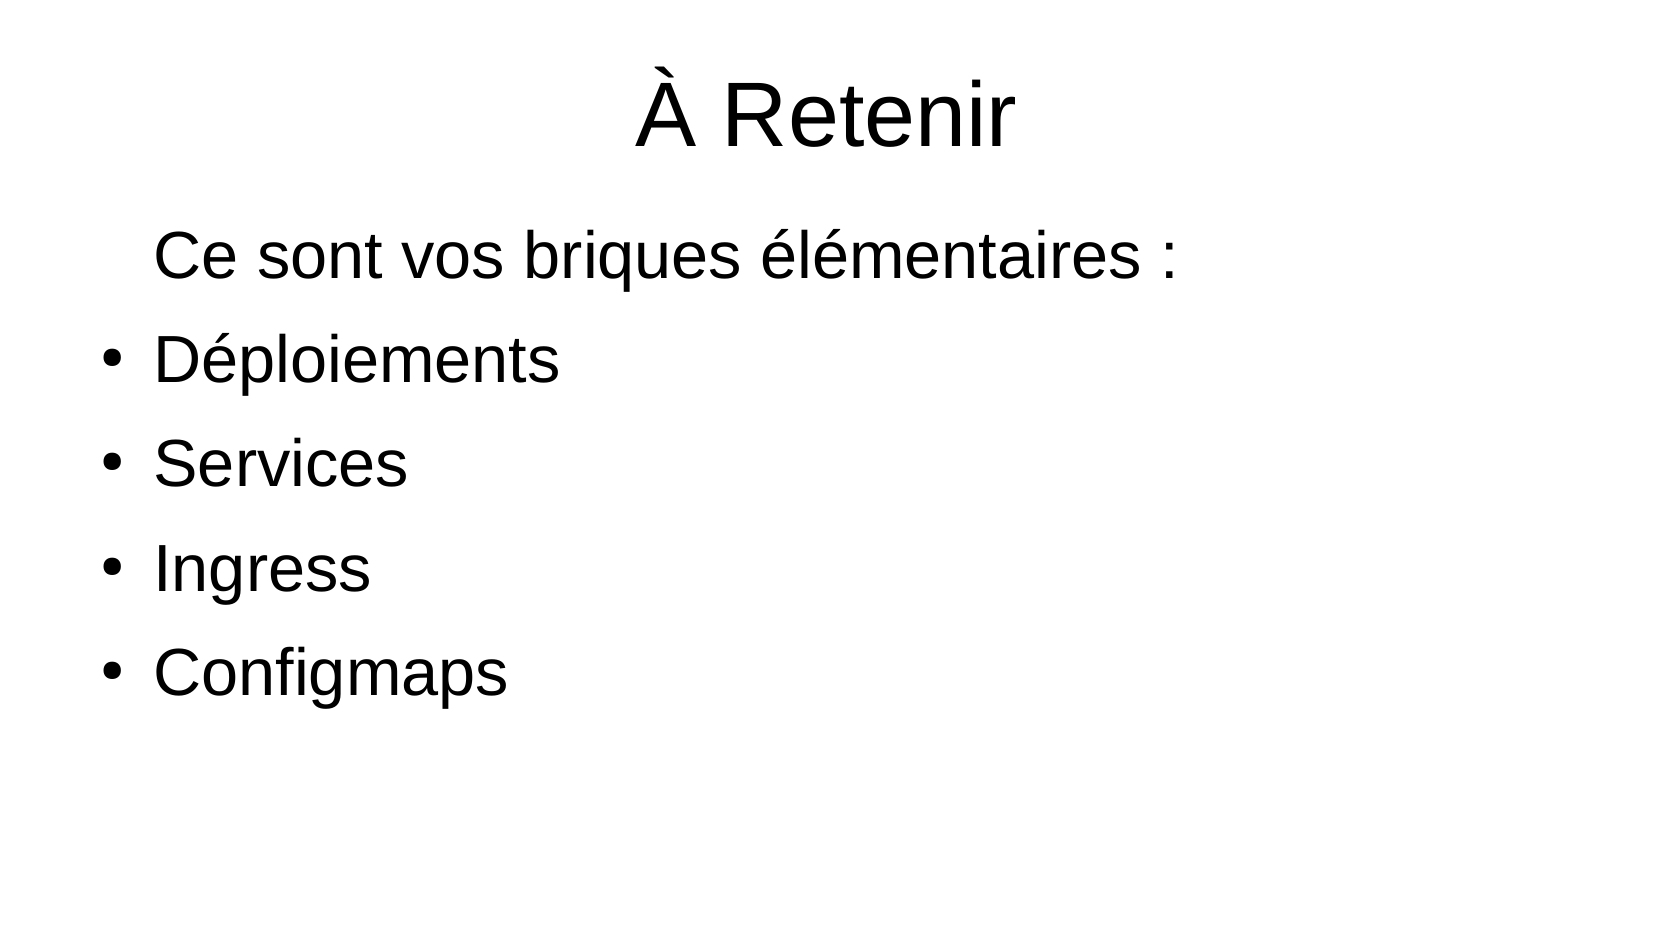

# À Retenir
Ce sont vos briques élémentaires :
Déploiements
Services
Ingress
Configmaps